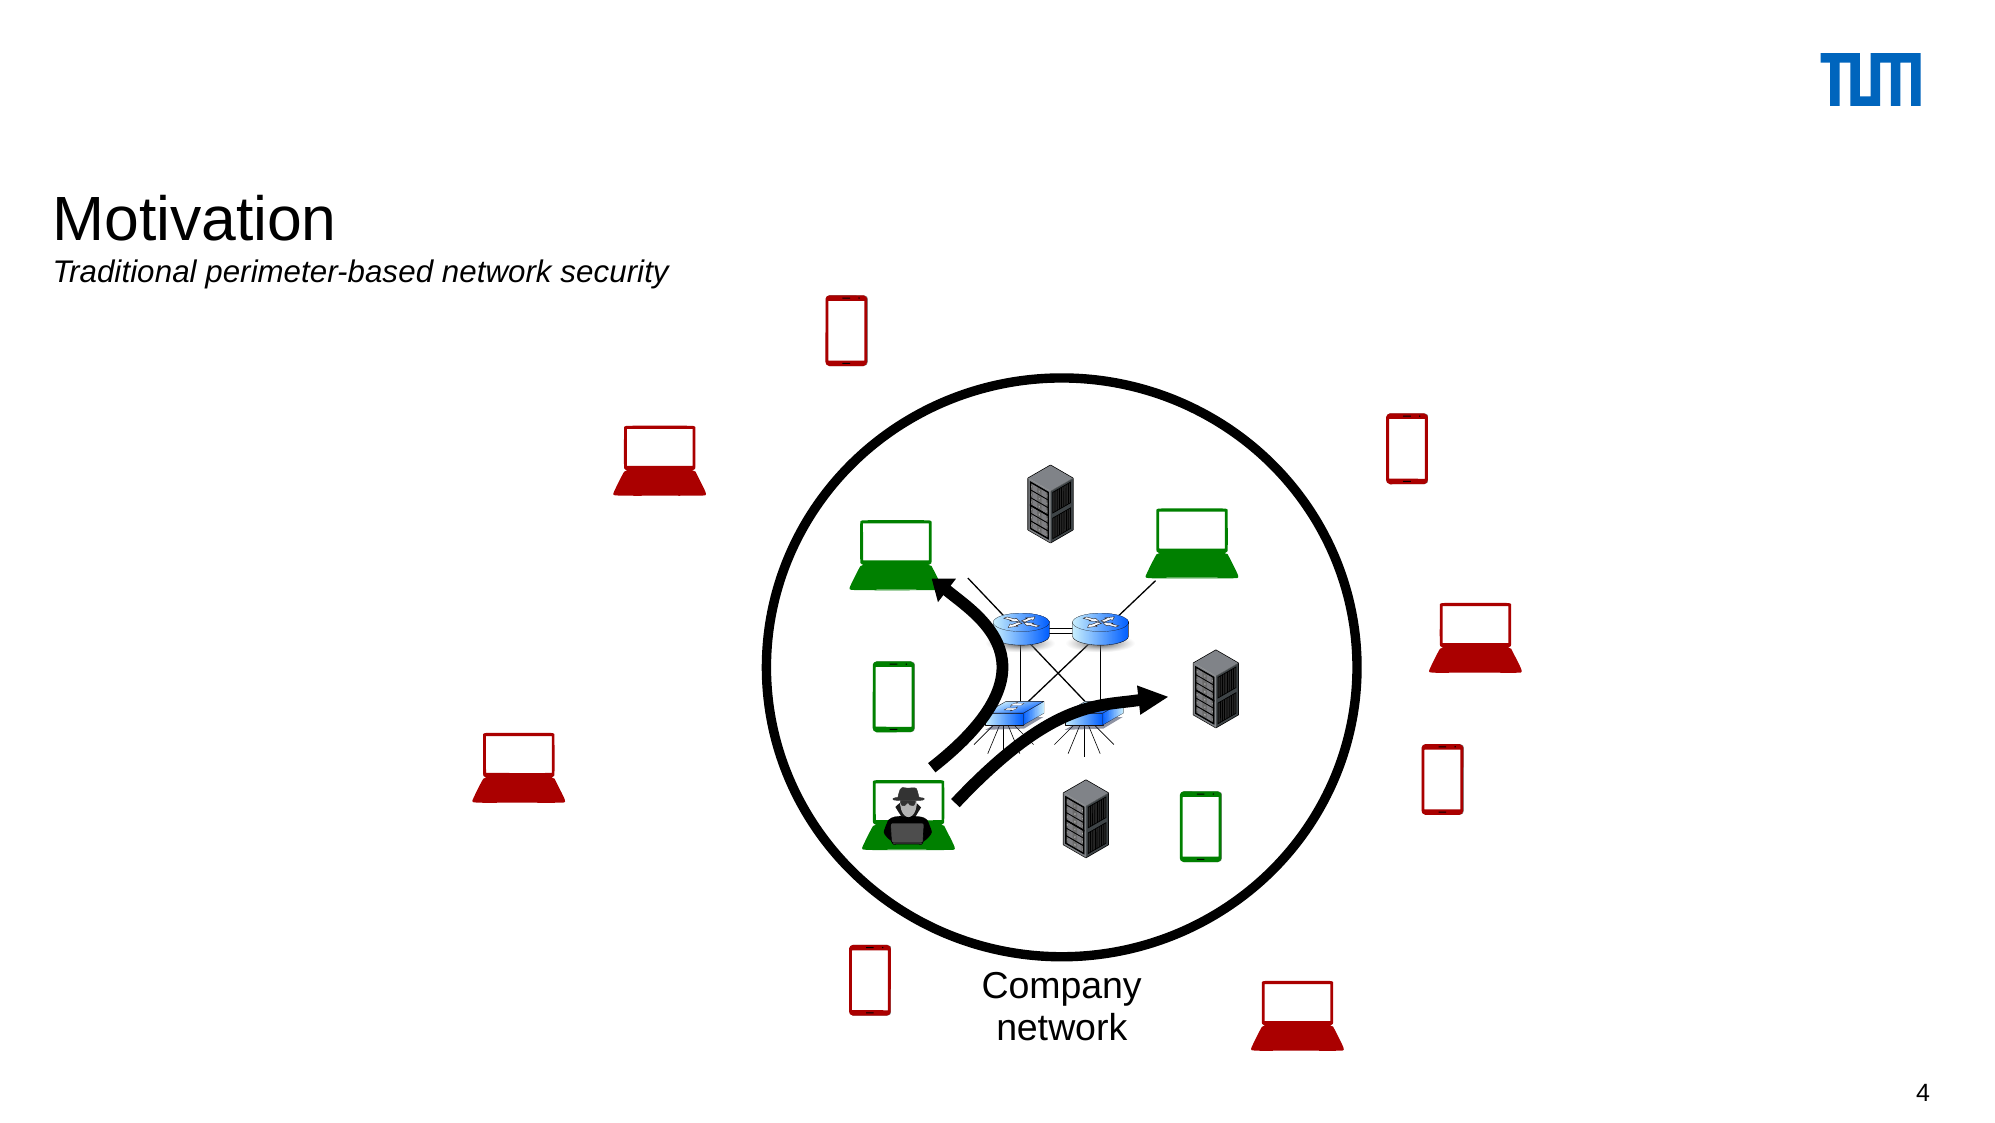

# Motivation Traditional perimeter-based network security
Company
network
4